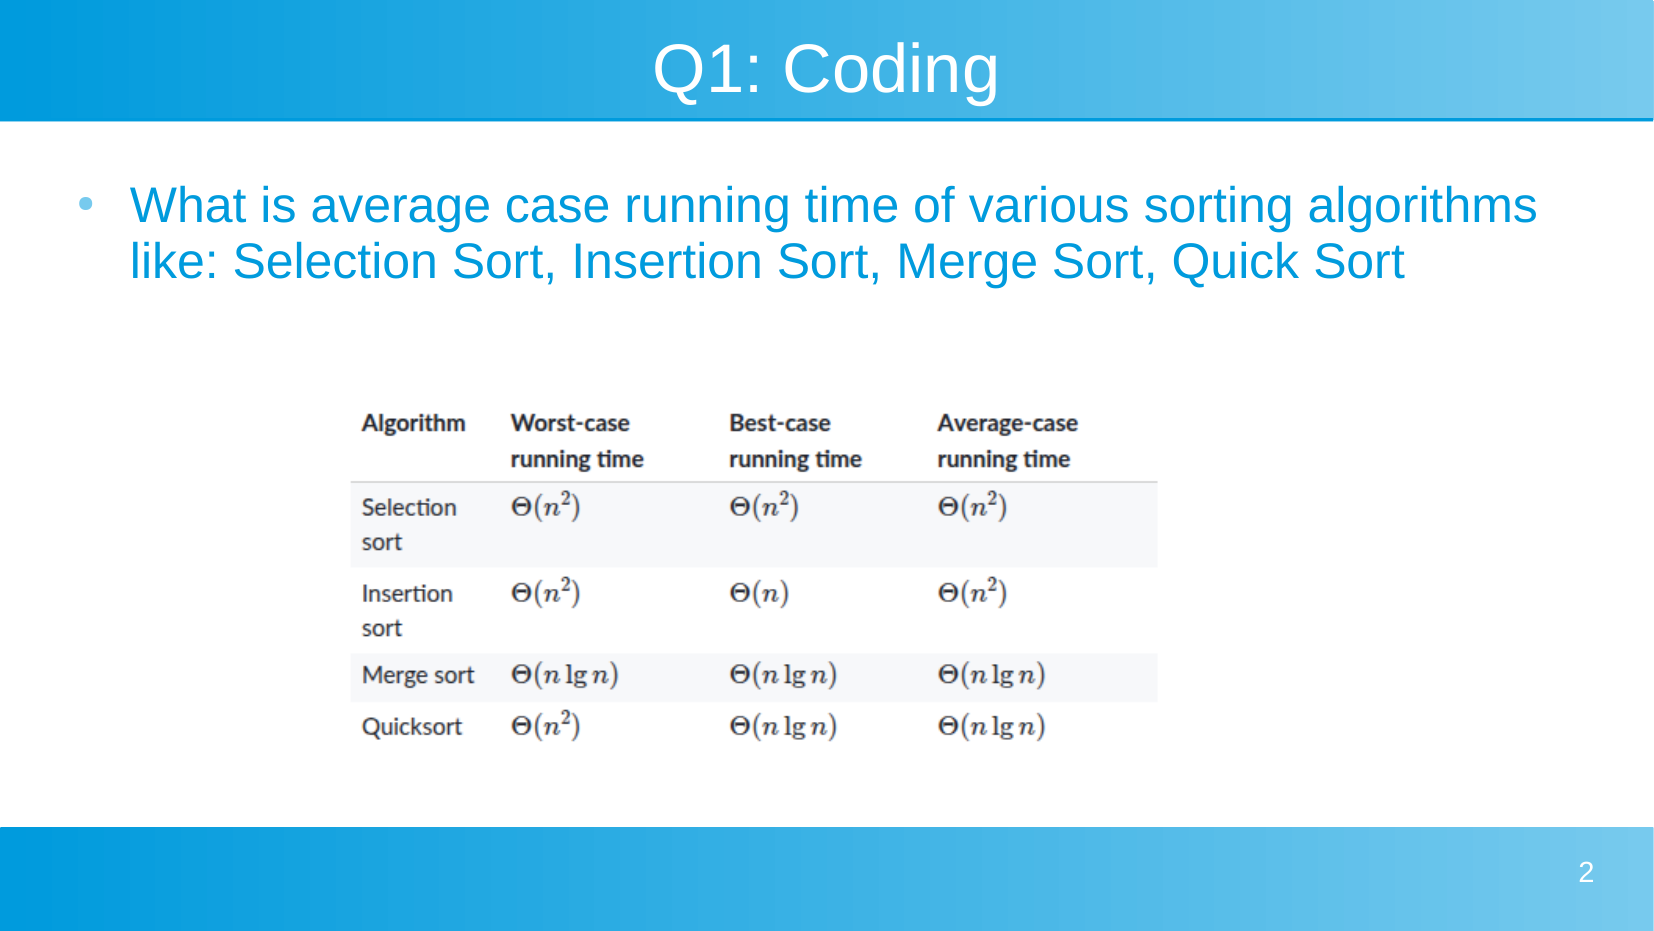

# Q1: Coding
What is average case running time of various sorting algorithms like: Selection Sort, Insertion Sort, Merge Sort, Quick Sort
2